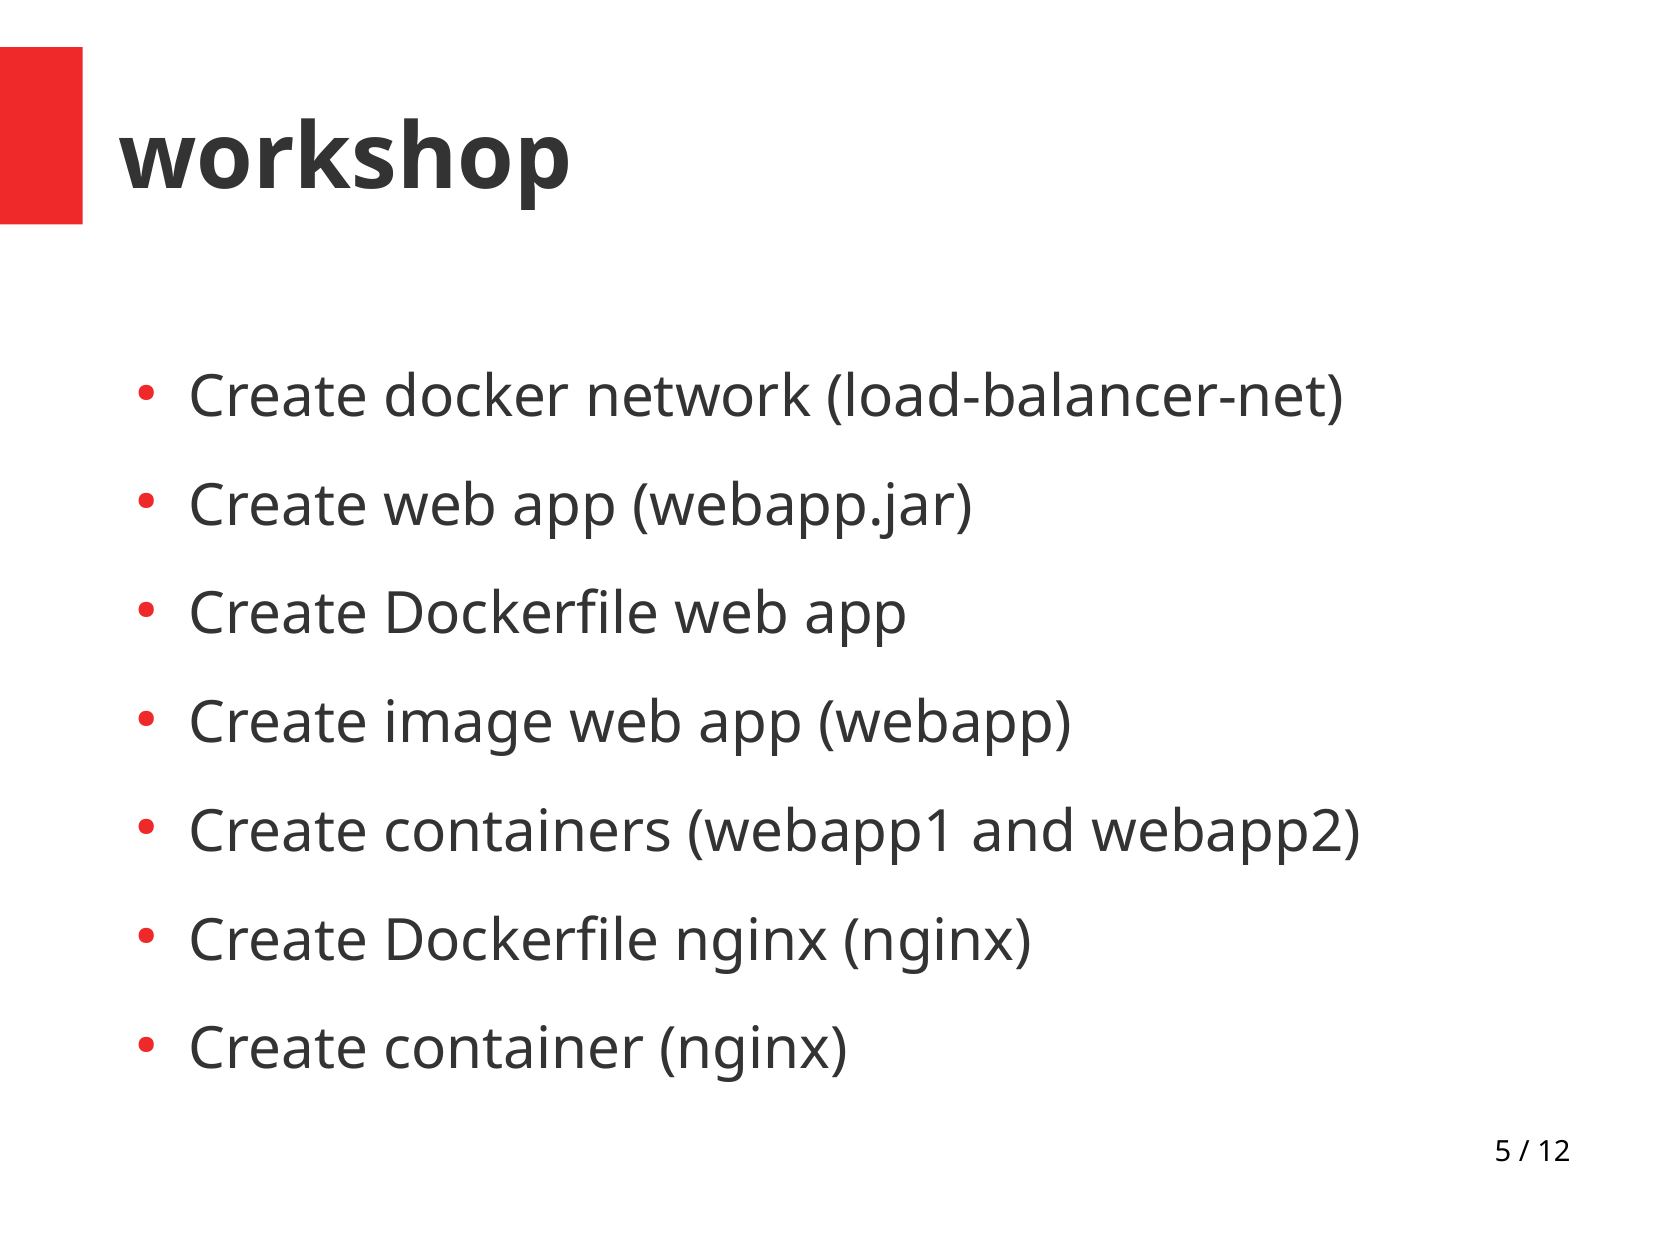

# workshop
Create docker network (load-balancer-net)
Create web app (webapp.jar)
Create Dockerfile web app
Create image web app (webapp)
Create containers (webapp1 and webapp2)
Create Dockerfile nginx (nginx)
Create container (nginx)
5